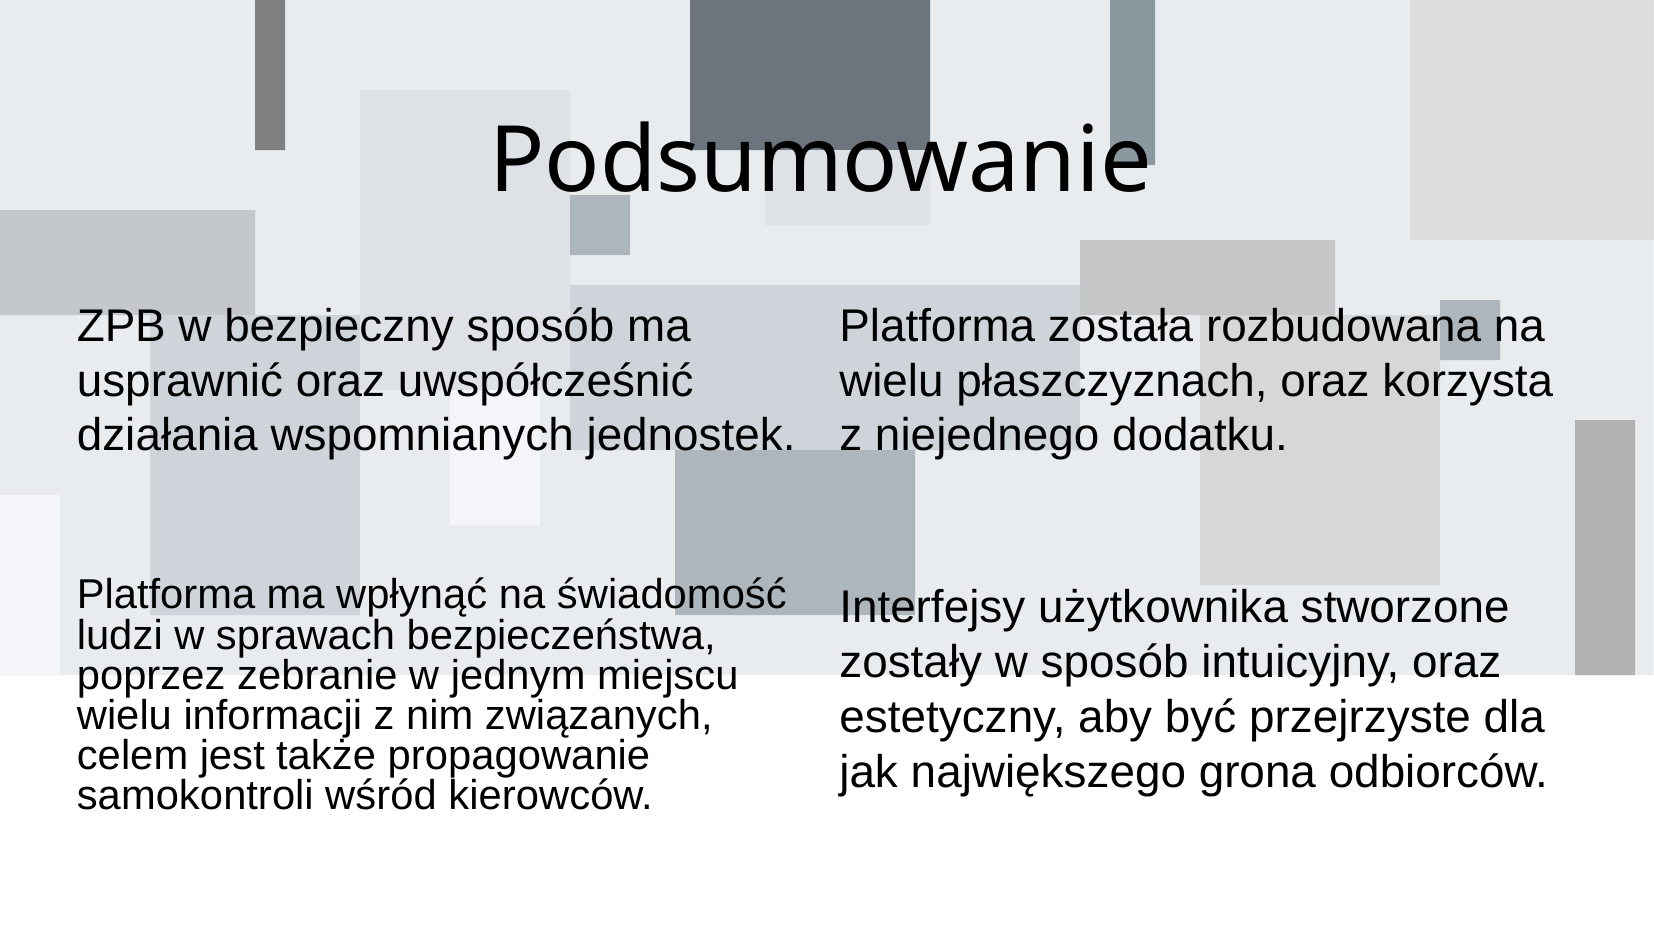

# Podsumowanie
ZPB w bezpieczny sposób ma usprawnić oraz uwspółcześnić działania wspomnianych jednostek.
Platforma została rozbudowana na wielu płaszczyznach, oraz korzysta z niejednego dodatku.
Platforma ma wpłynąć na świadomość ludzi w sprawach bezpieczeństwa, poprzez zebranie w jednym miejscu wielu informacji z nim związanych, celem jest także propagowanie samokontroli wśród kierowców.
Interfejsy użytkownika stworzone zostały w sposób intuicyjny, oraz estetyczny, aby być przejrzyste dla jak największego grona odbiorców.